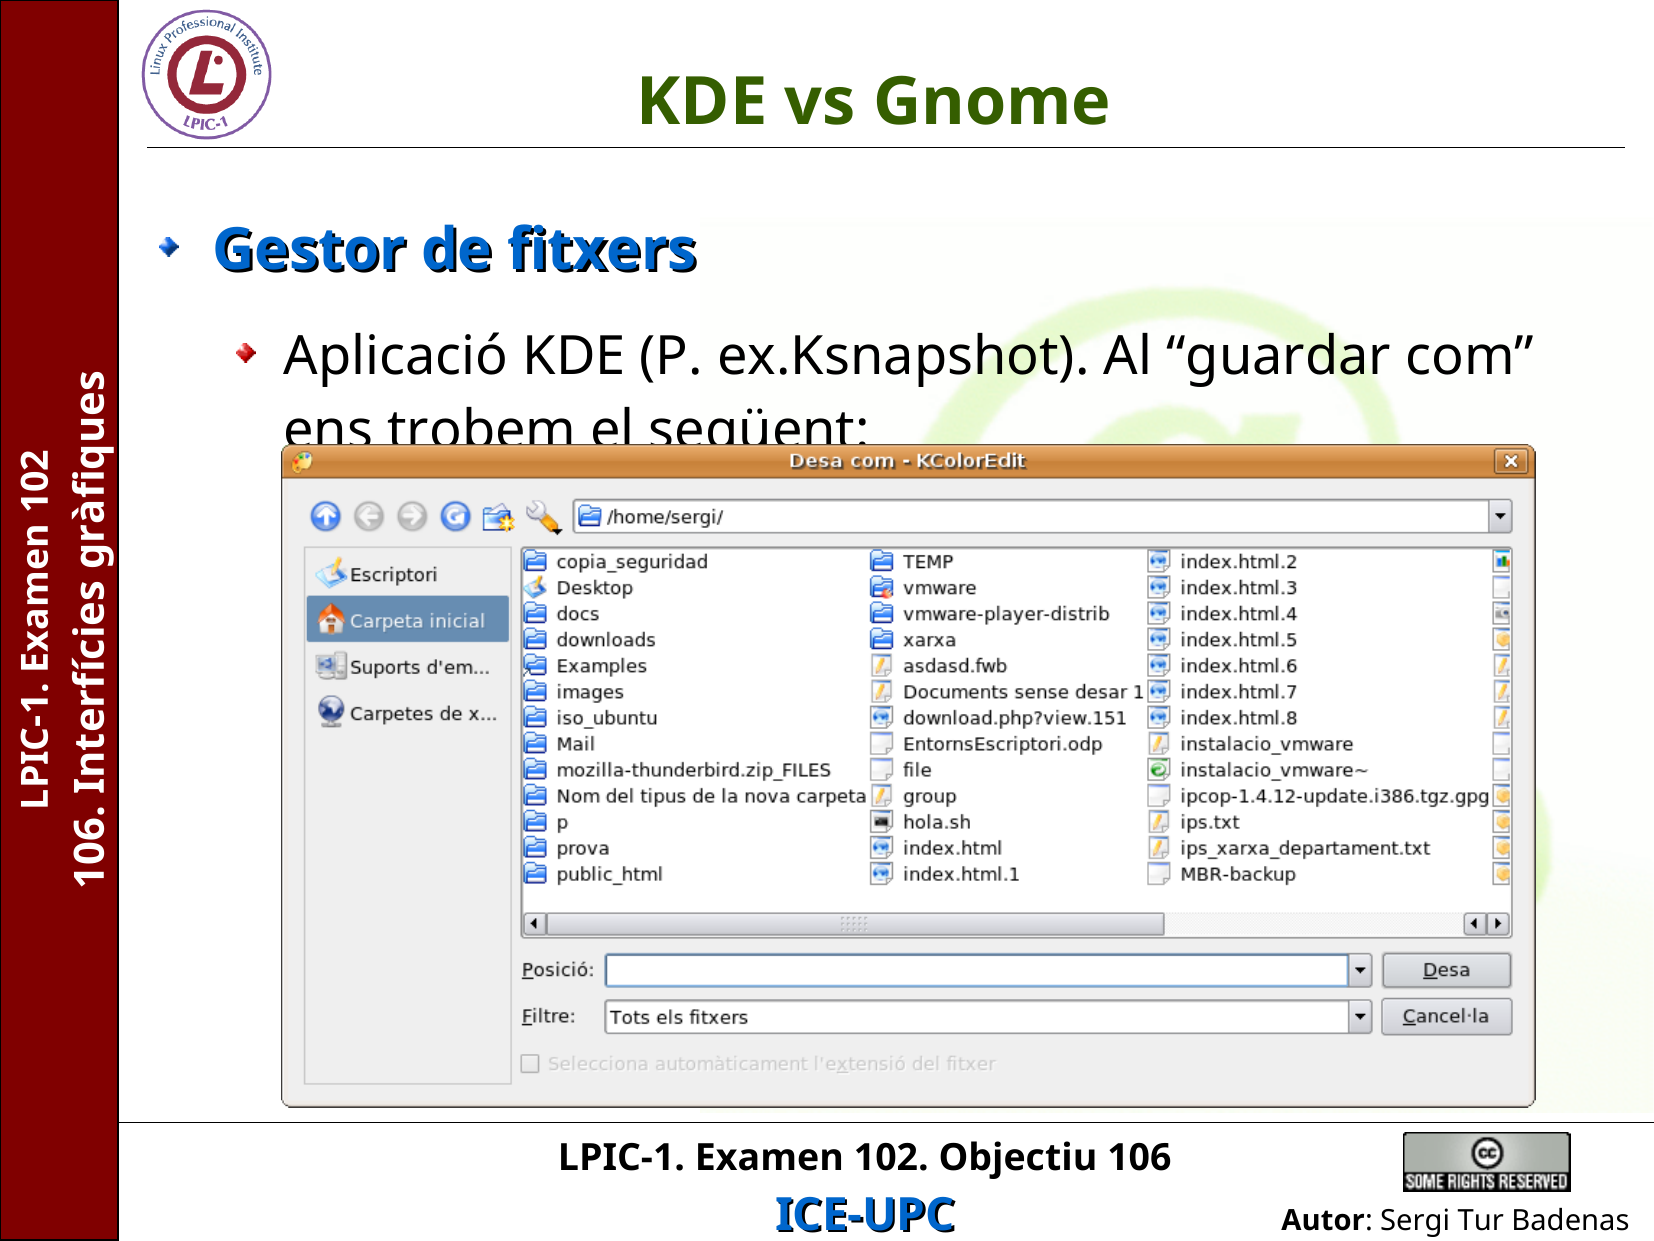

# KDE vs Gnome
Gestor de fitxers
Aplicació KDE (P. ex.Ksnapshot). Al “guardar com” ens trobem el següent: